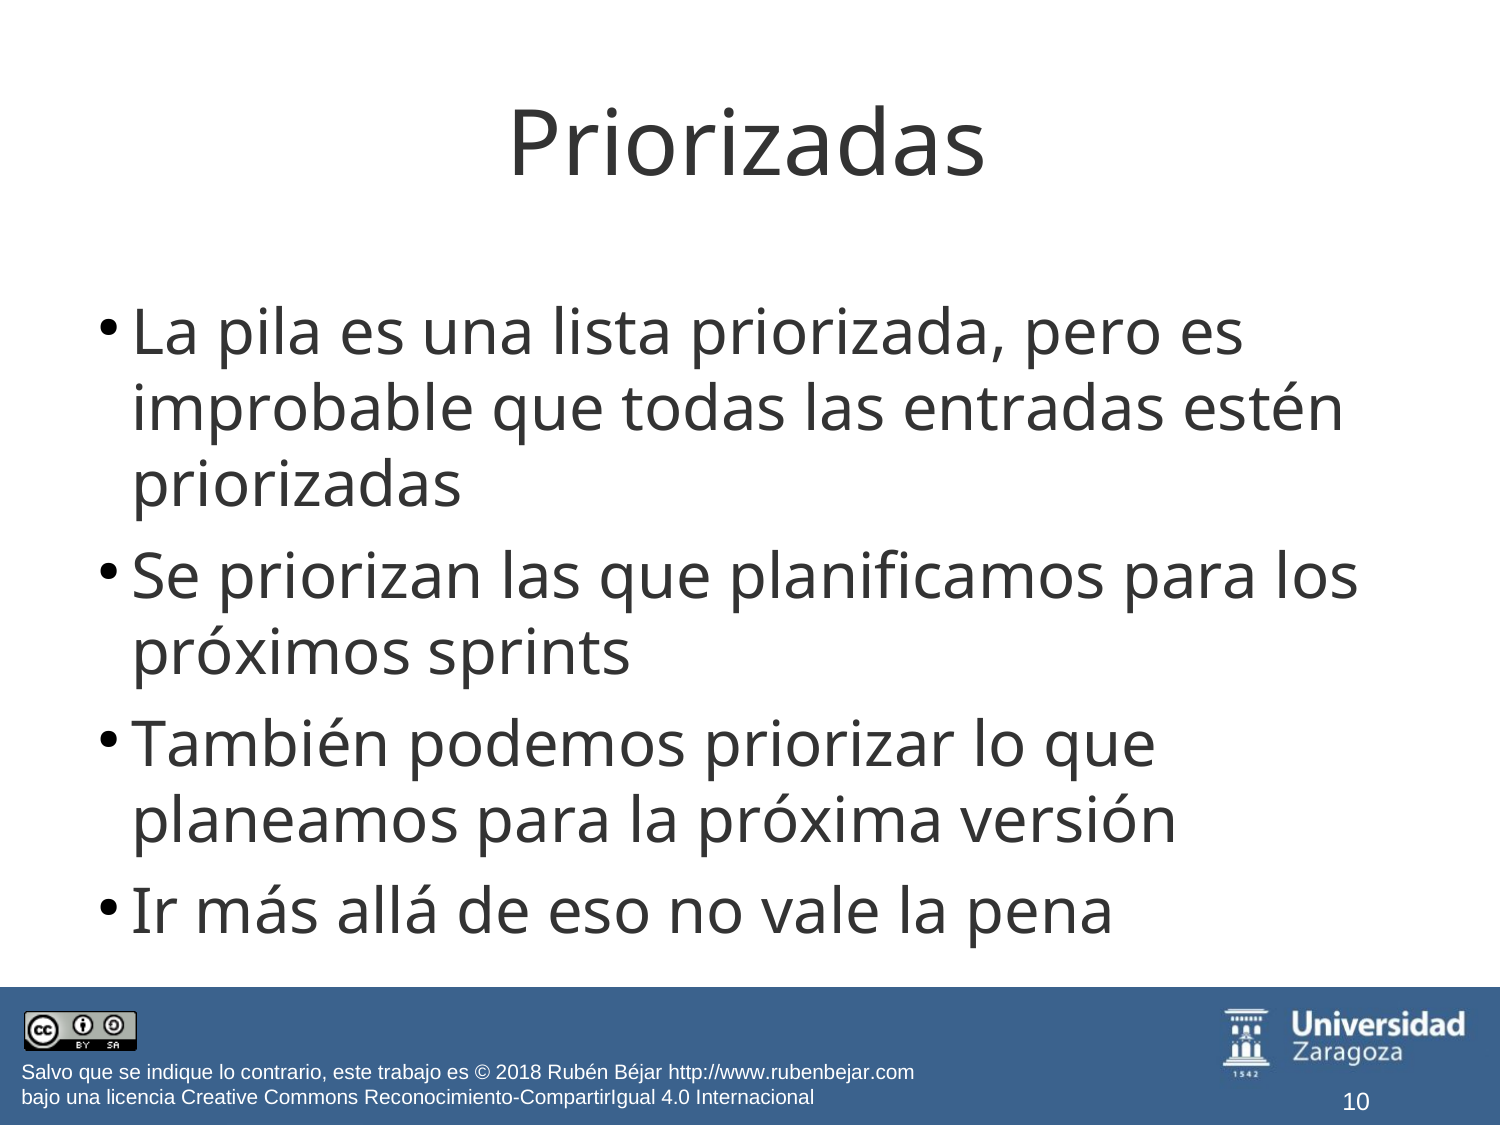

# Priorizadas
La pila es una lista priorizada, pero es improbable que todas las entradas estén priorizadas
Se priorizan las que planificamos para los próximos sprints
También podemos priorizar lo que planeamos para la próxima versión
Ir más allá de eso no vale la pena